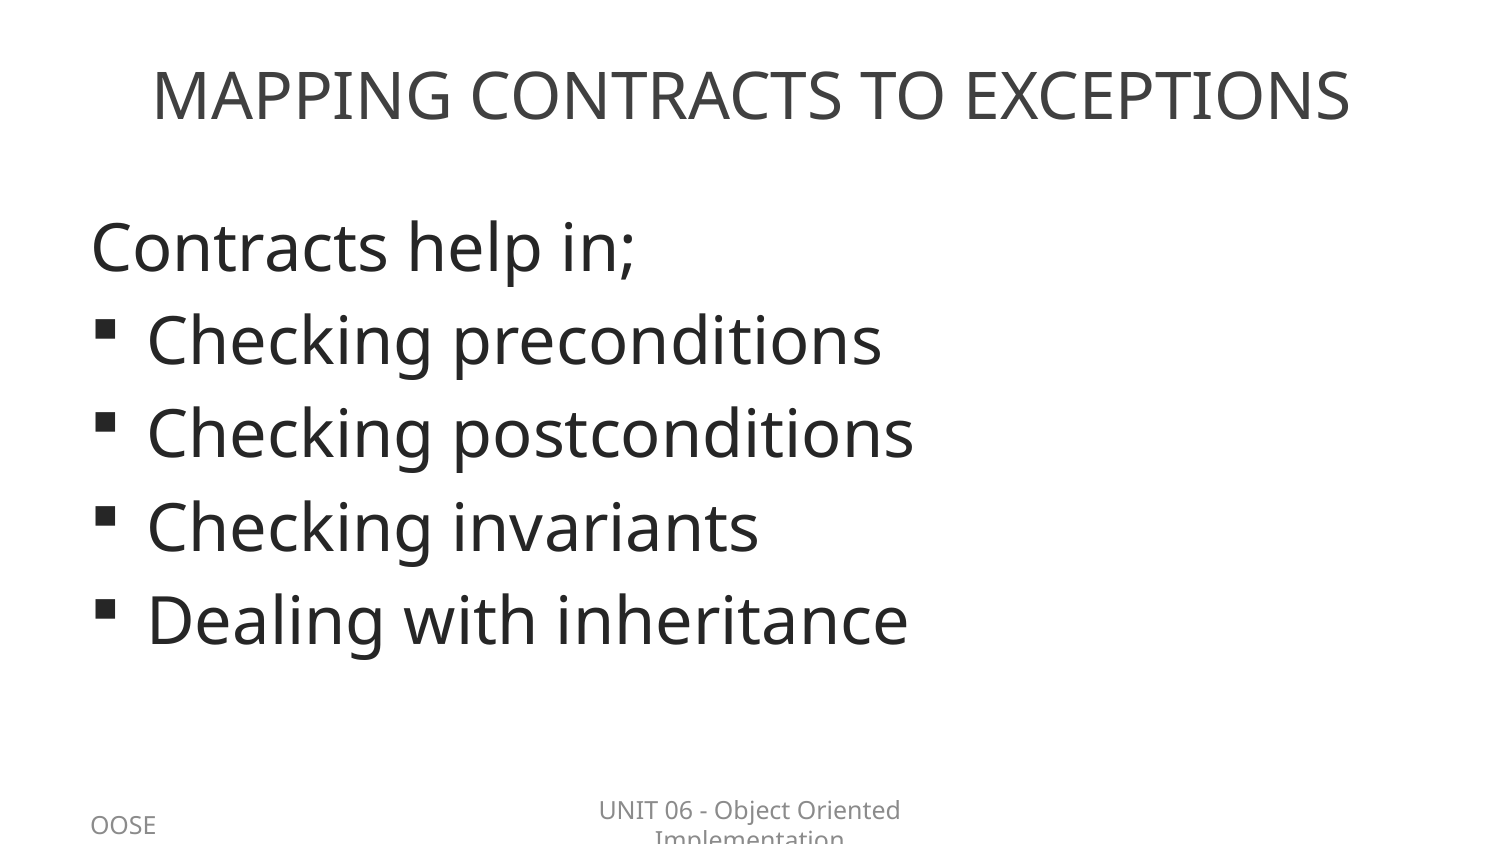

# Mapping contracts to exceptions
Contracts help in;
Checking preconditions
Checking postconditions
Checking invariants
Dealing with inheritance
OOSE
UNIT 06 - Object Oriented Implementation